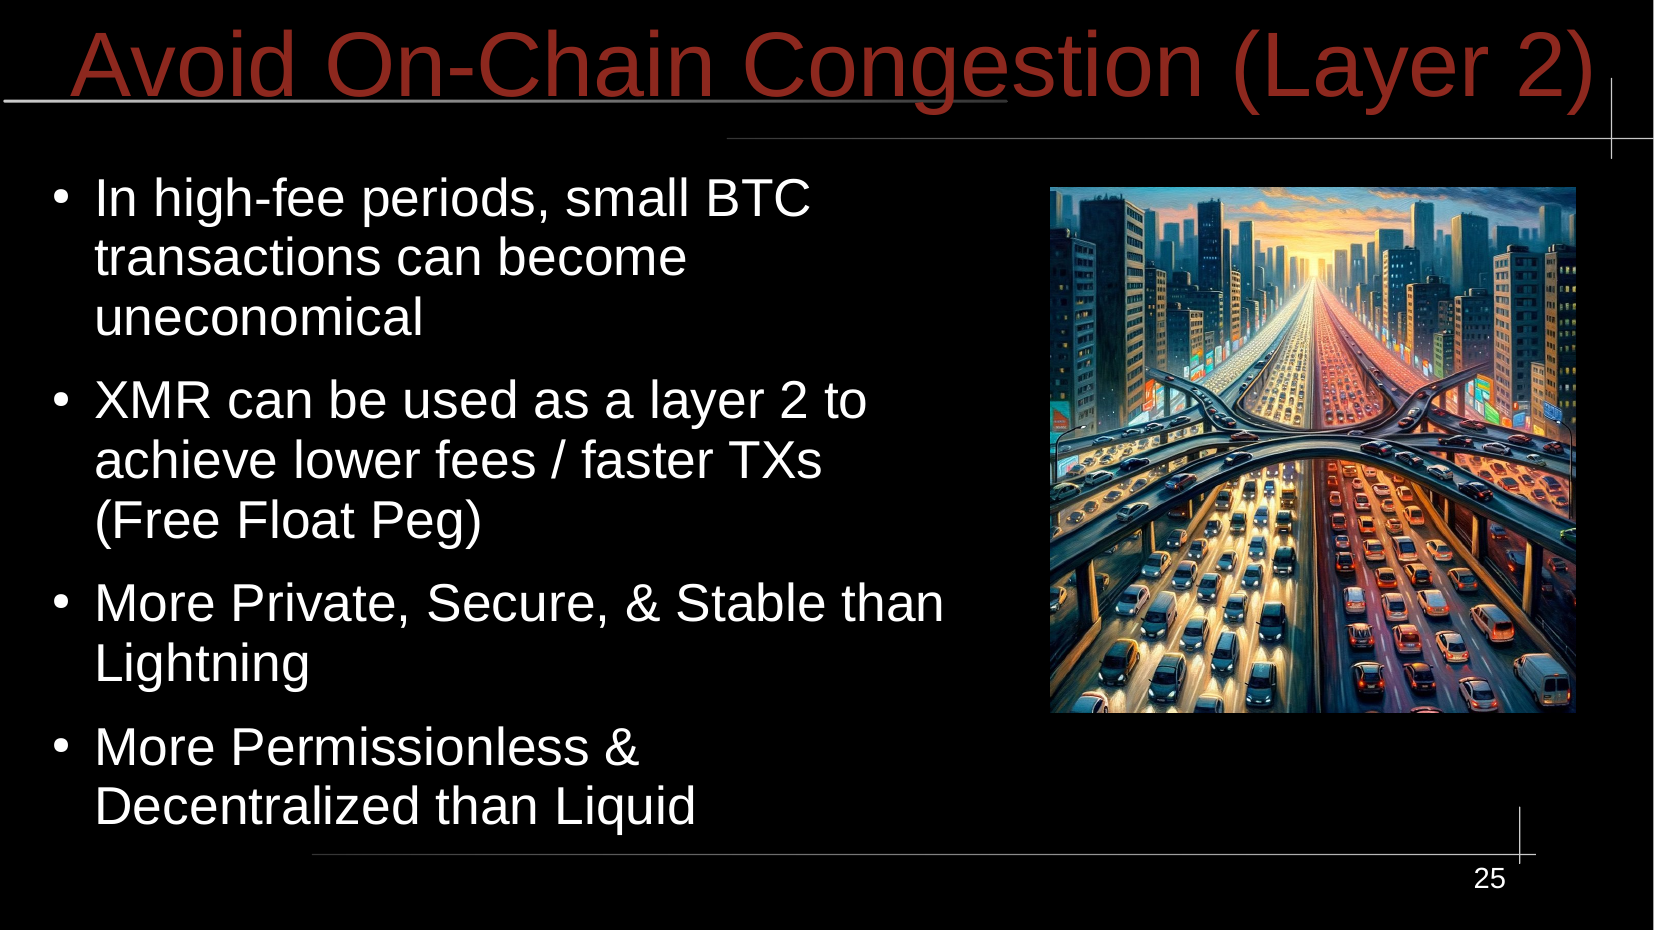

# Avoid On-Chain Congestion (Layer 2)
In high-fee periods, small BTC transactions can become uneconomical
XMR can be used as a layer 2 to achieve lower fees / faster TXs
(Free Float Peg)
More Private, Secure, & Stable than Lightning
More Permissionless & Decentralized than Liquid
25